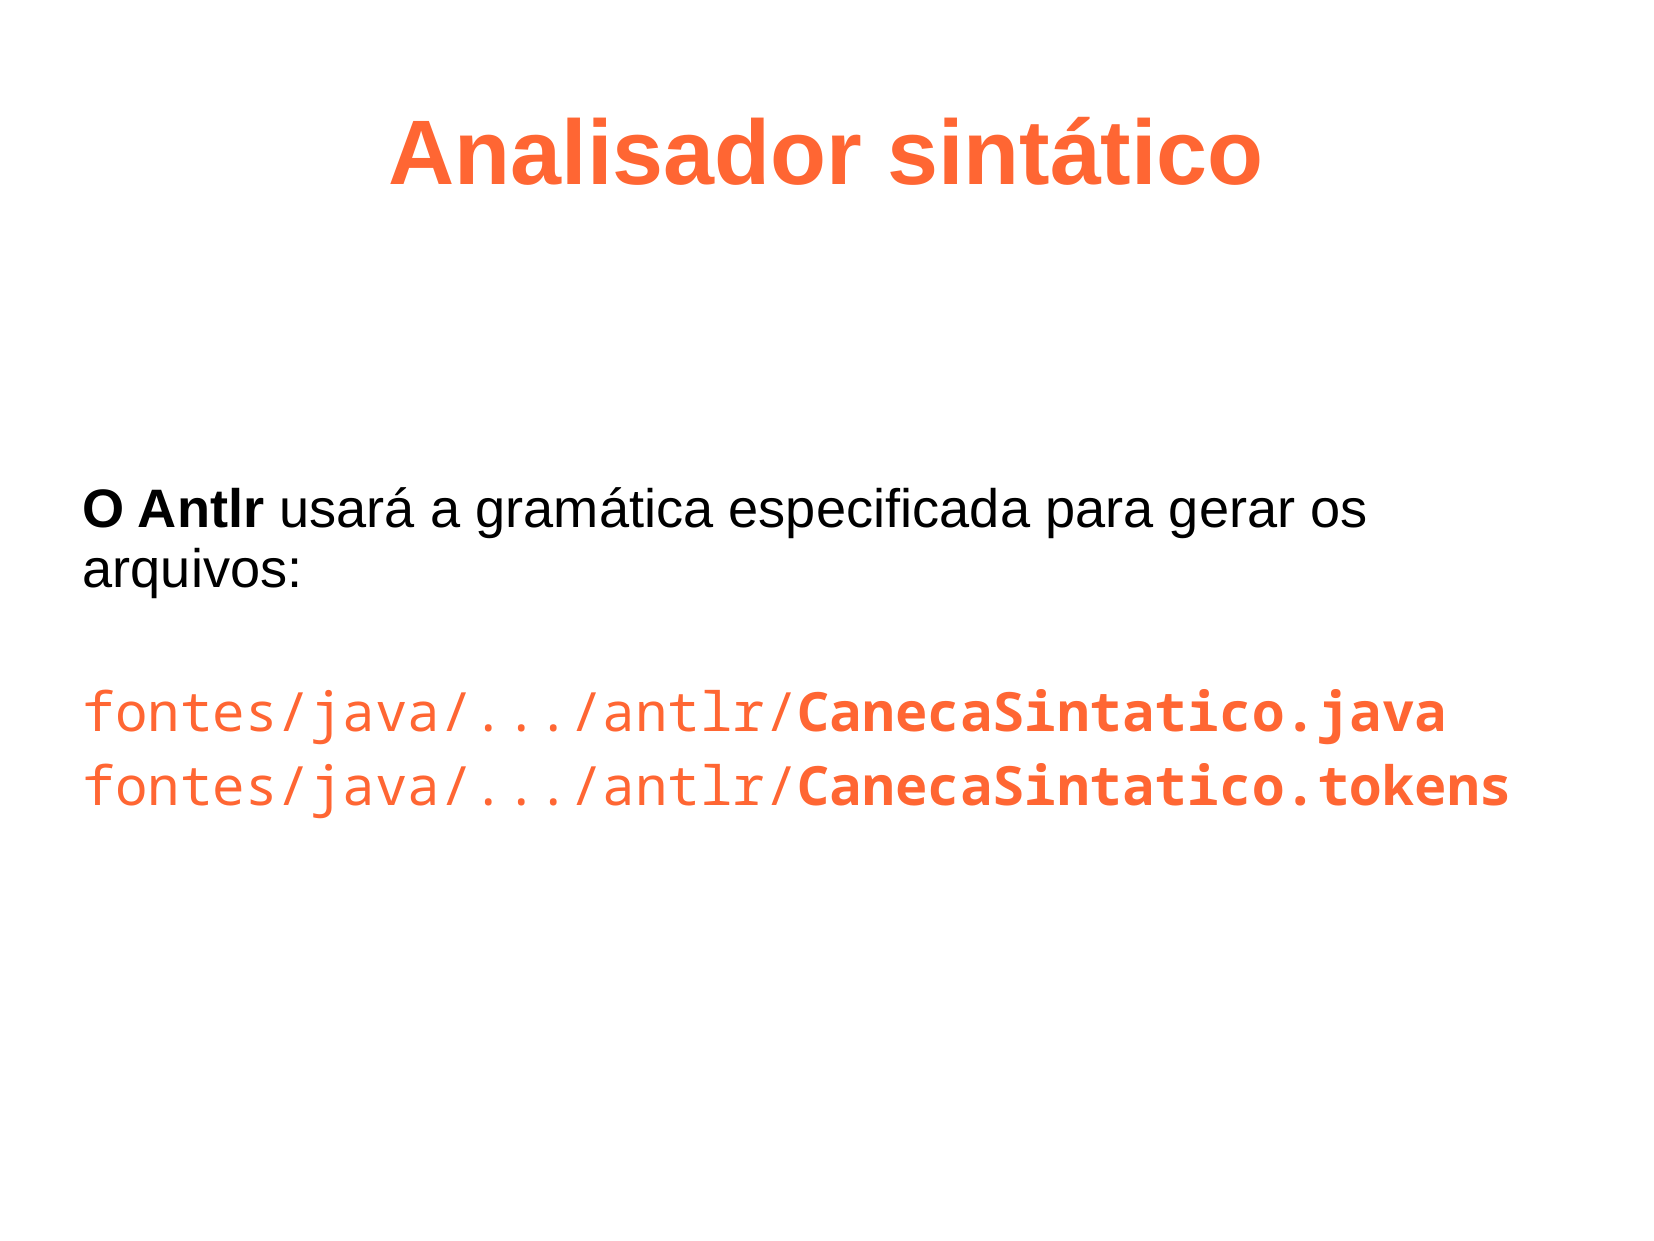

# Analisador sintático
O Antlr usará a gramática especificada para gerar os arquivos:
fontes/java/.../antlr/CanecaSintatico.java
fontes/java/.../antlr/CanecaSintatico.tokens